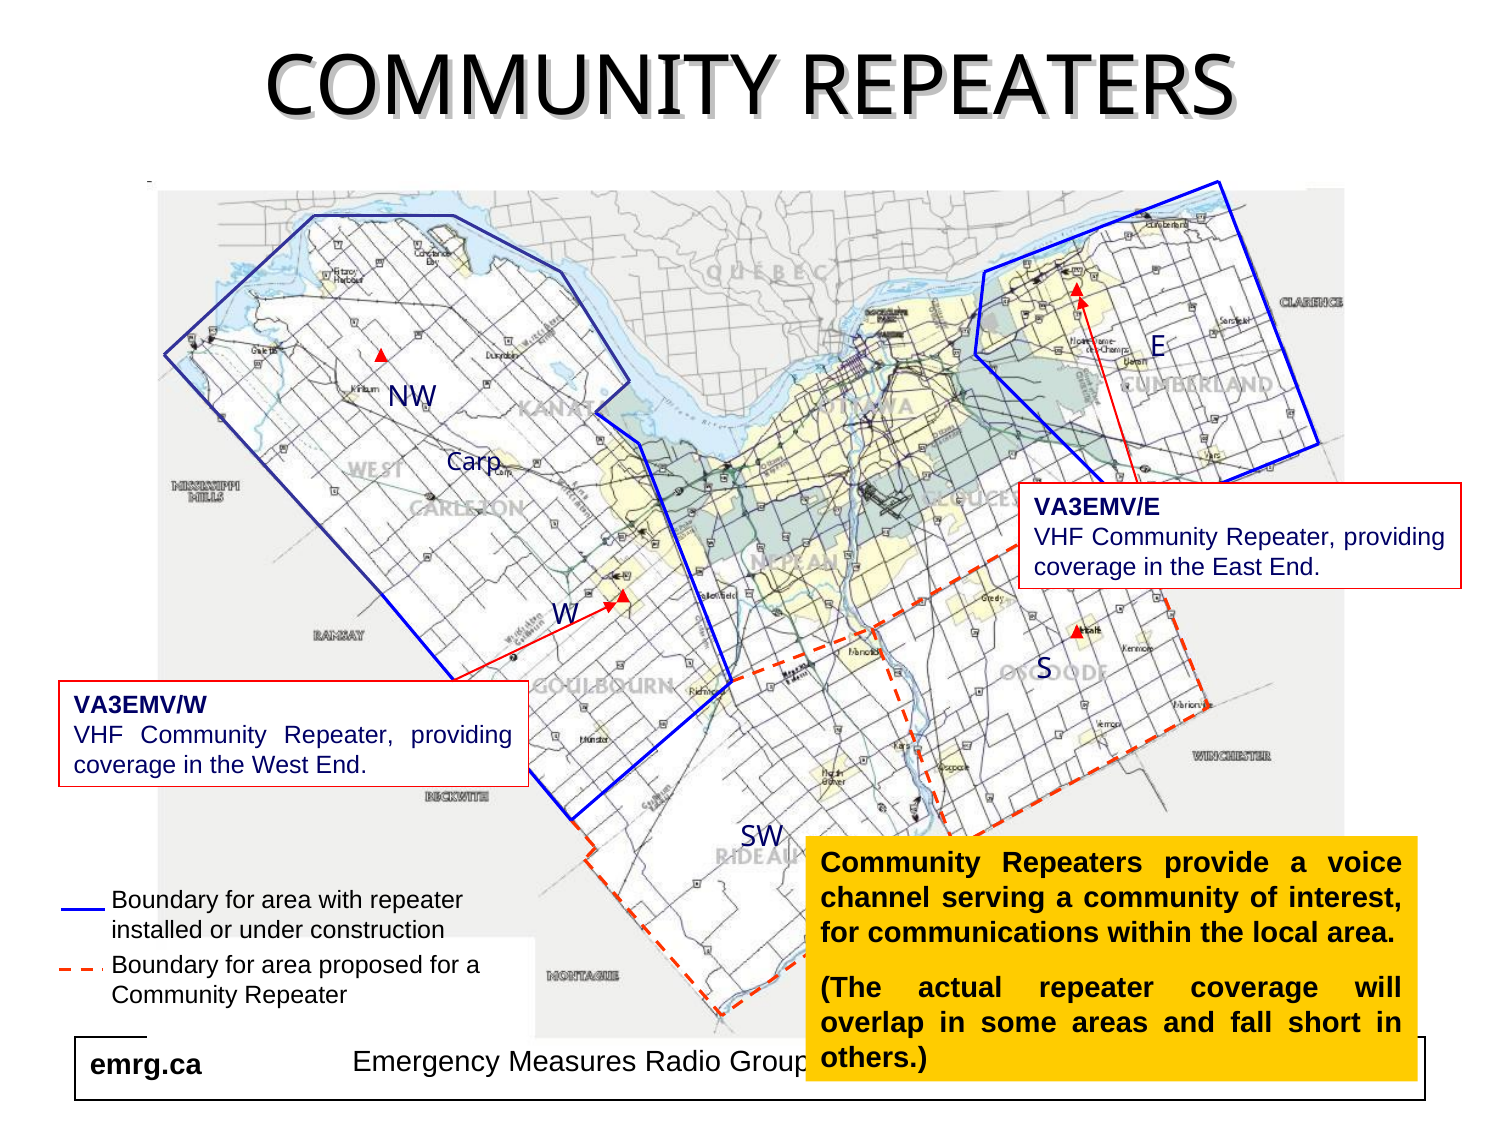

COMMUNITY REPEATERS
E
NW
Carp
VA3EMV/E
VHF Community Repeater, providing coverage in the East End.
W
S
VA3EMV/W
VHF Community Repeater, providing coverage in the West End.
SW
Community Repeaters provide a voice channel serving a community of interest, for communications within the local area.
(The actual repeater coverage will overlap in some areas and fall short in others.)
Boundary for area with repeater installed or under construction
Boundary for area proposed for a Community Repeater
Emergency Measures Radio Group (EMRG) - Ottawa ARES
17